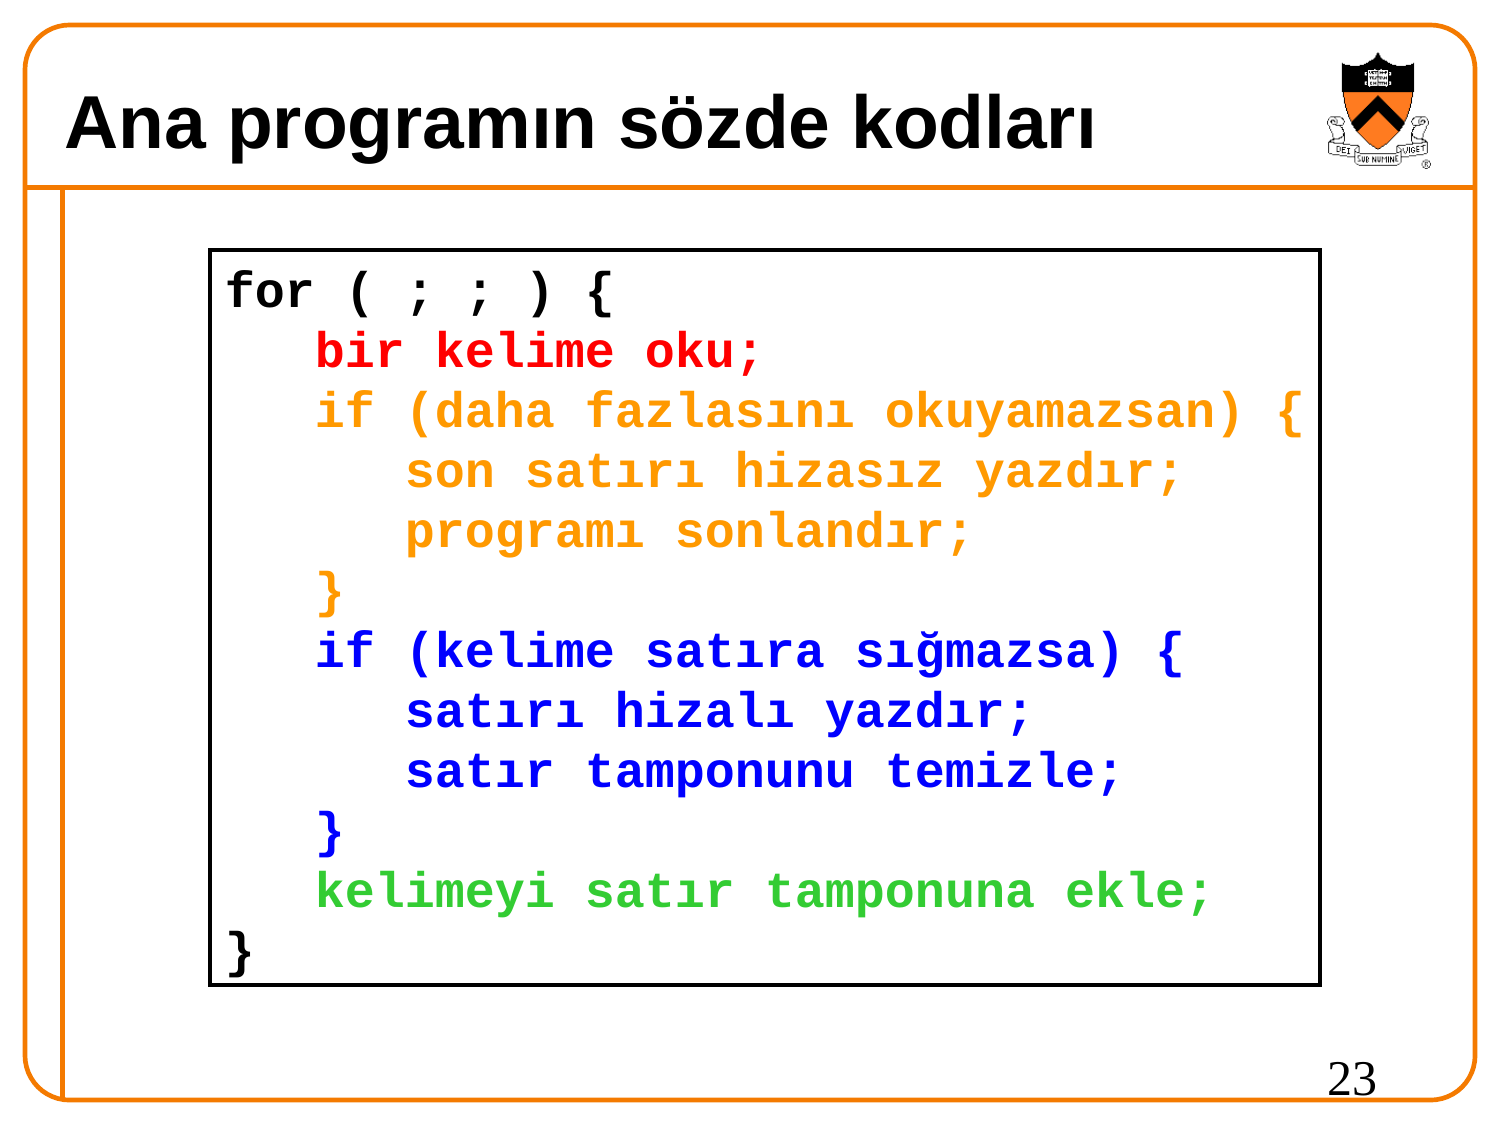

# Ana programın sözde kodları
for ( ; ; ) {
 bir kelime oku;
 if (daha fazlasını okuyamazsan) {
 son satırı hizasız yazdır;
 programı sonlandır;
 }
 if (kelime satıra sığmazsa) {
 satırı hizalı yazdır;
 satır tamponunu temizle;
 }
 kelimeyi satır tamponuna ekle;
}
23